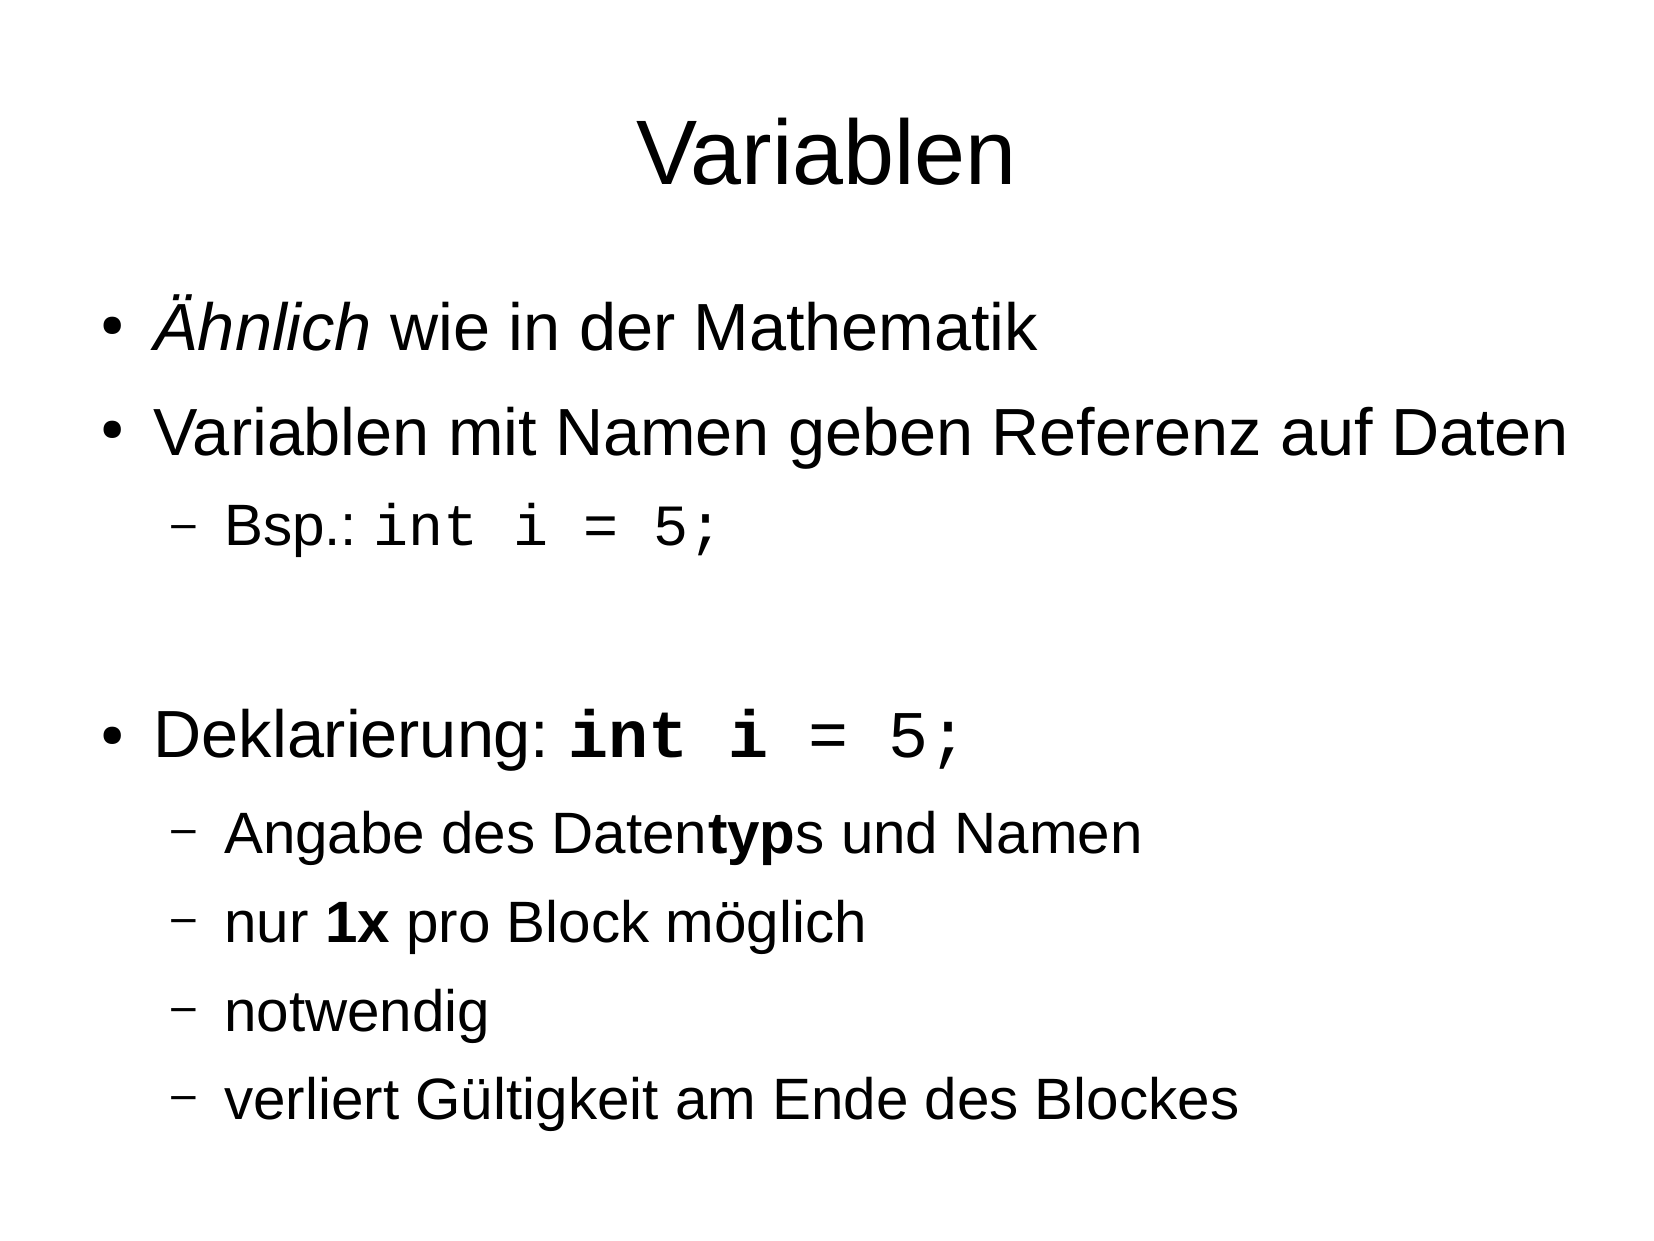

# Variablen
Ähnlich wie in der Mathematik
Variablen mit Namen geben Referenz auf Daten
Bsp.: int i = 5;
Deklarierung: int i = 5;
Angabe des Datentyps und Namen
nur 1x pro Block möglich
notwendig
verliert Gültigkeit am Ende des Blockes